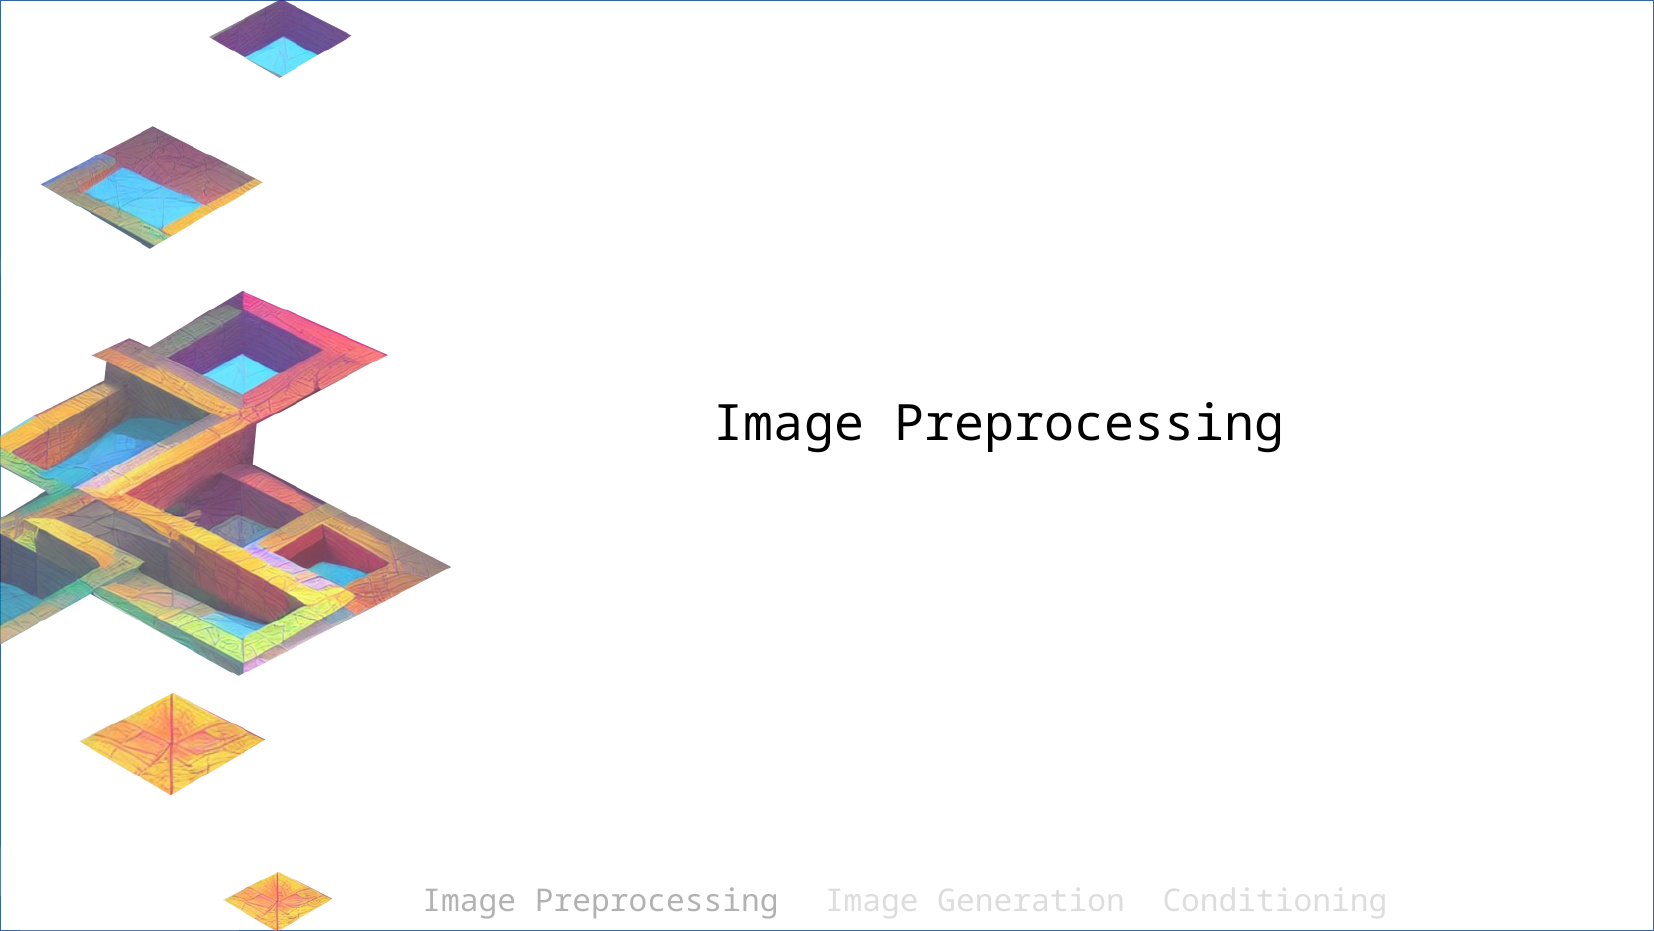

Image Preprocessing
# Image Preprocessing
Image Generation
Conditioning